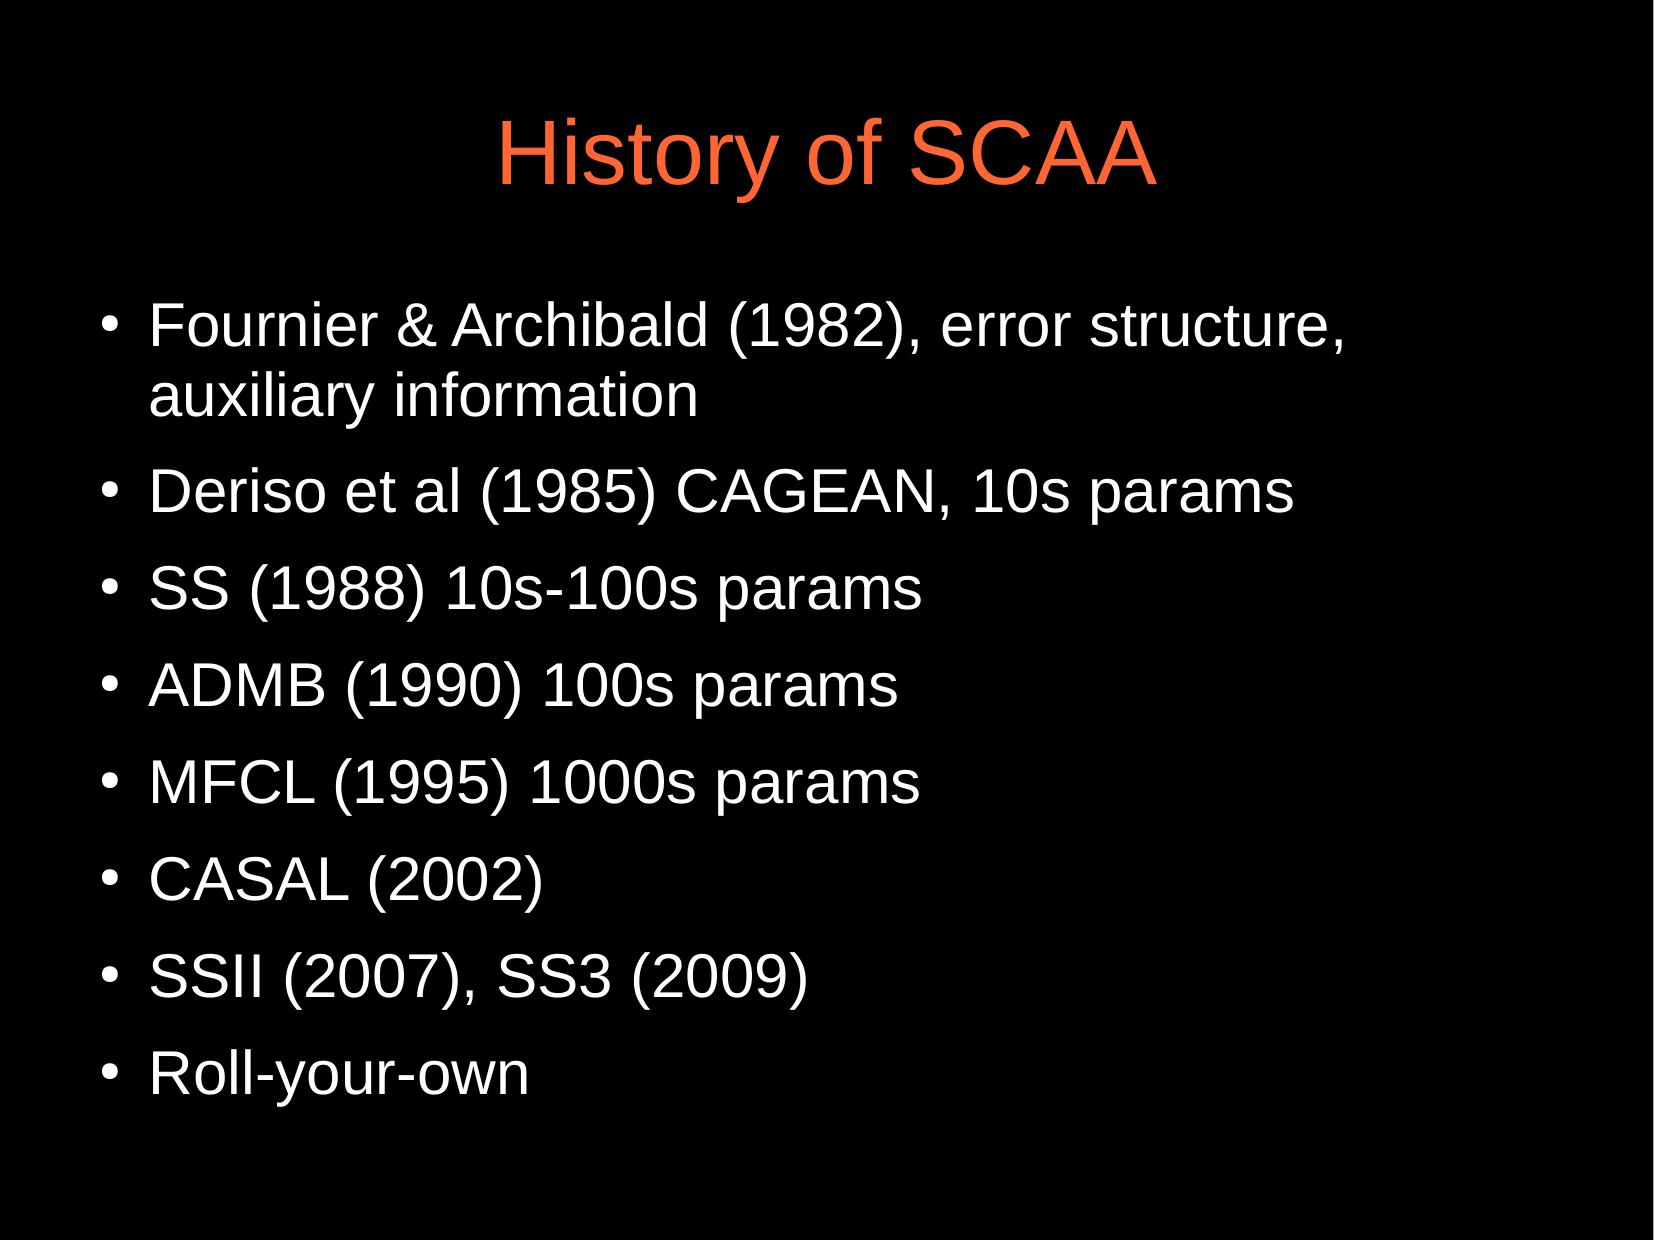

# History of SCAA
Fournier & Archibald (1982), error structure, auxiliary information
Deriso et al (1985) CAGEAN, 10s params
SS (1988) 10s-100s params
ADMB (1990) 100s params
MFCL (1995) 1000s params
CASAL (2002)
SSII (2007), SS3 (2009)
Roll-your-own